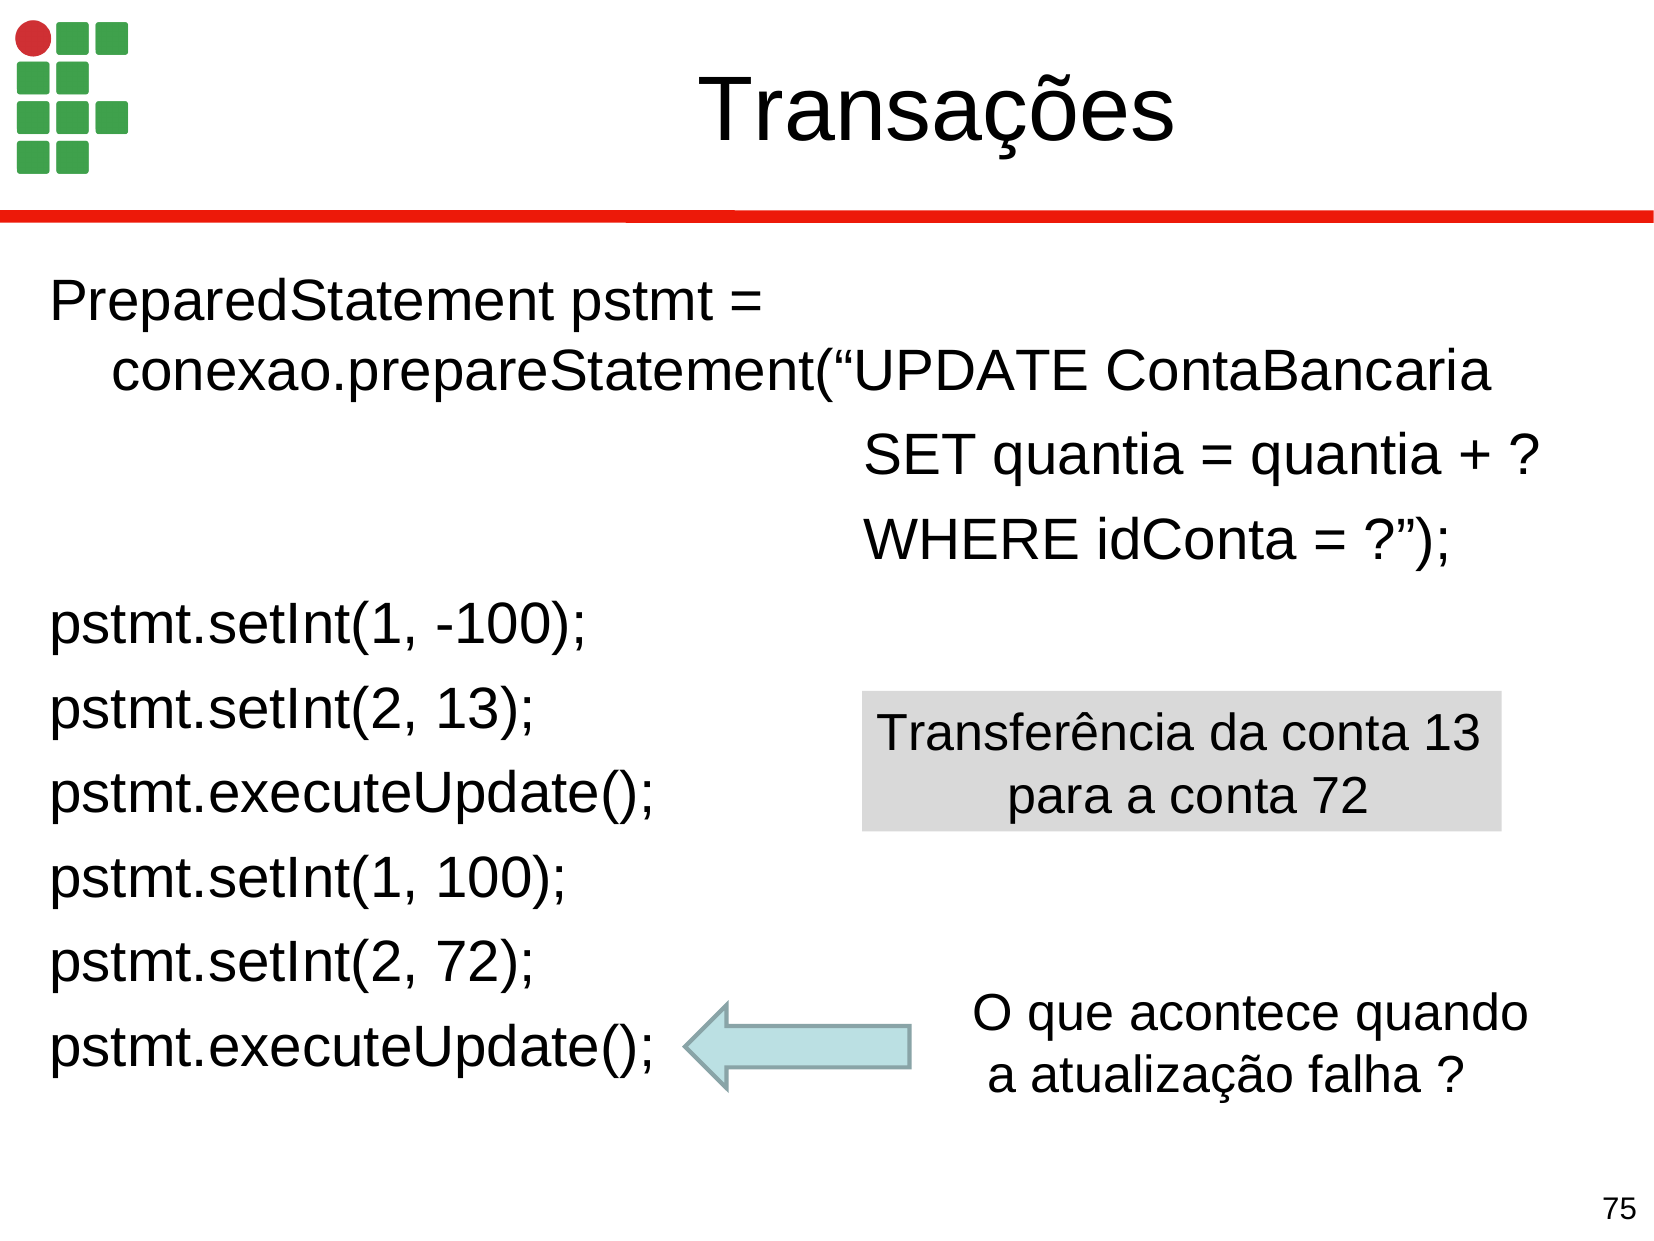

Transações
PreparedStatement pstmt = conexao.prepareStatement(“UPDATE ContaBancaria
				 		 SET quantia = quantia + ?
				 		 WHERE idConta = ?”);
pstmt.setInt(1, -100);
pstmt.setInt(2, 13);
pstmt.executeUpdate();
pstmt.setInt(1, 100);
pstmt.setInt(2, 72);
pstmt.executeUpdate();
Transferência da conta 13
 para a conta 72
O que acontece quando
 a atualização falha ?